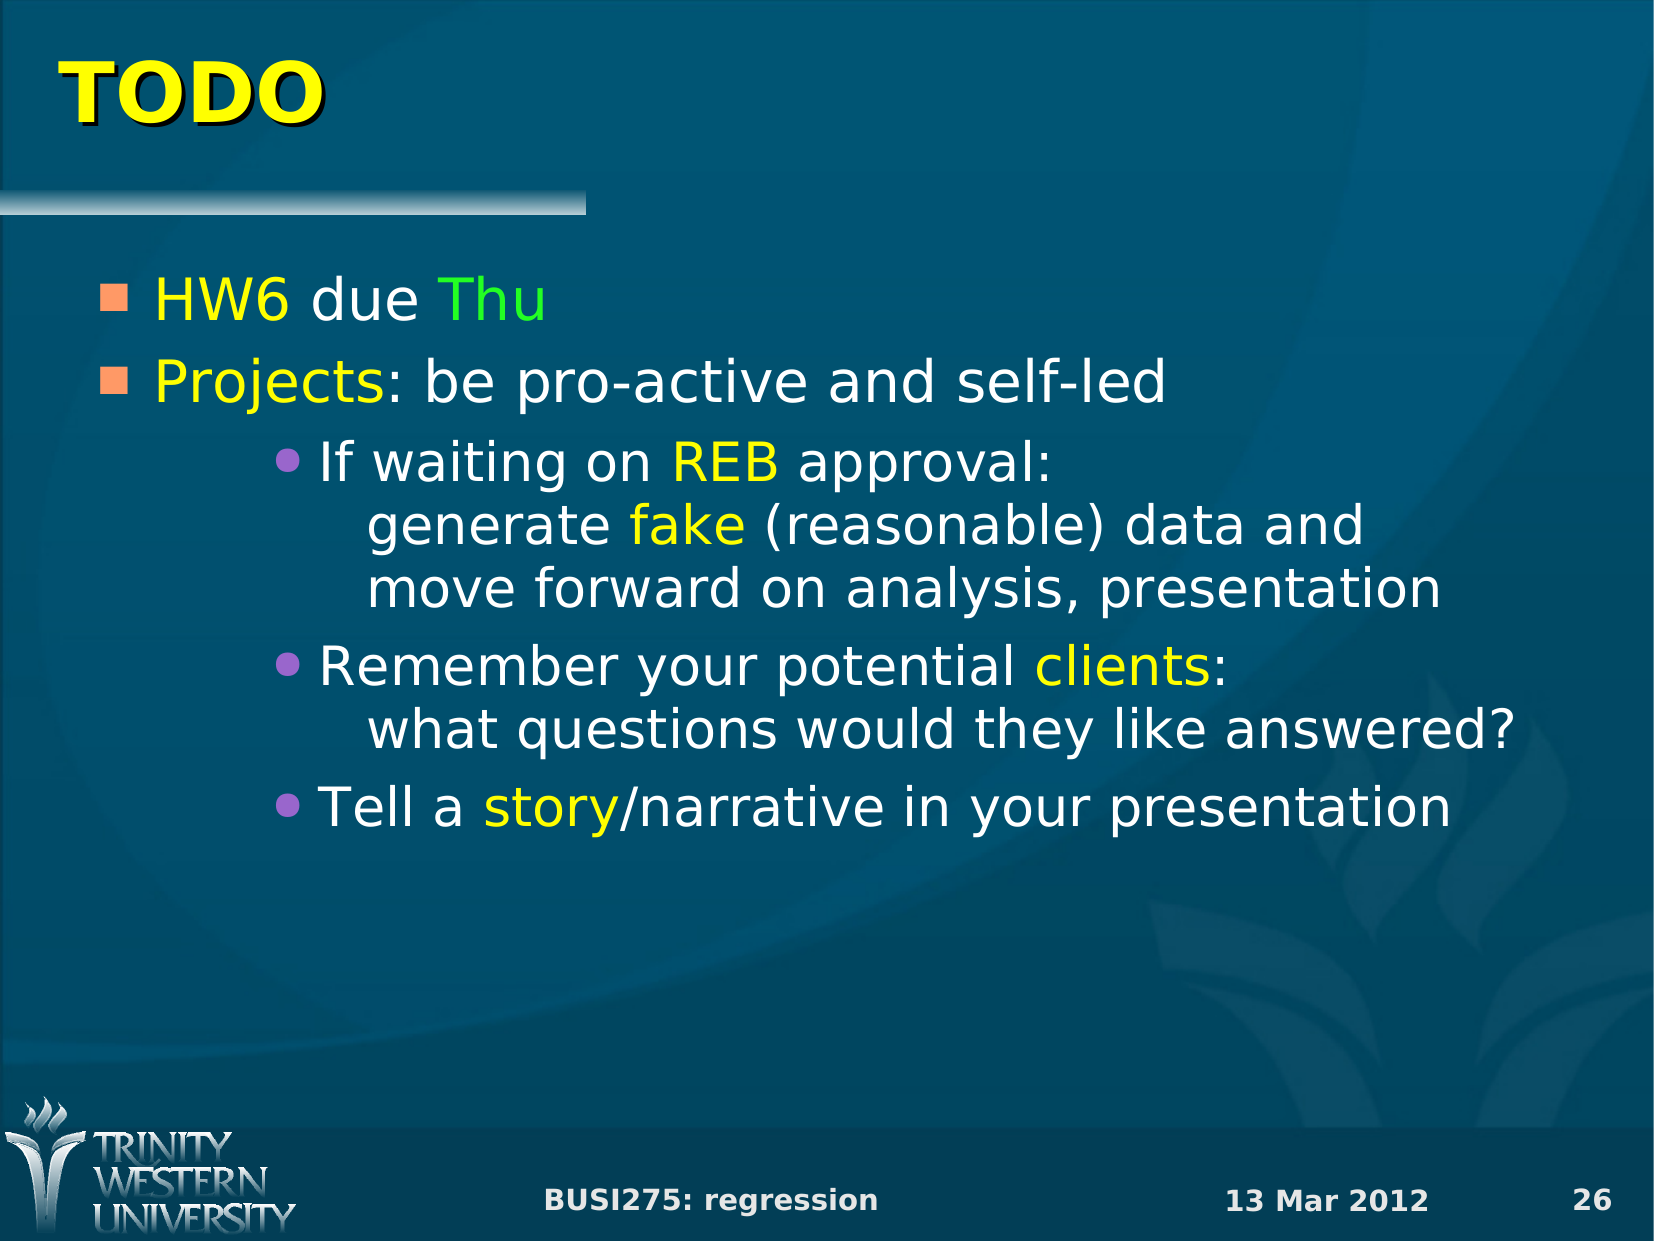

# TODO
HW6 due Thu
Projects: be pro-active and self-led
If waiting on REB approval:
generate fake (reasonable) data and
move forward on analysis, presentation
Remember your potential clients:
what questions would they like answered?
Tell a story/narrative in your presentation
BUSI275: regression
13 Mar 2012
26